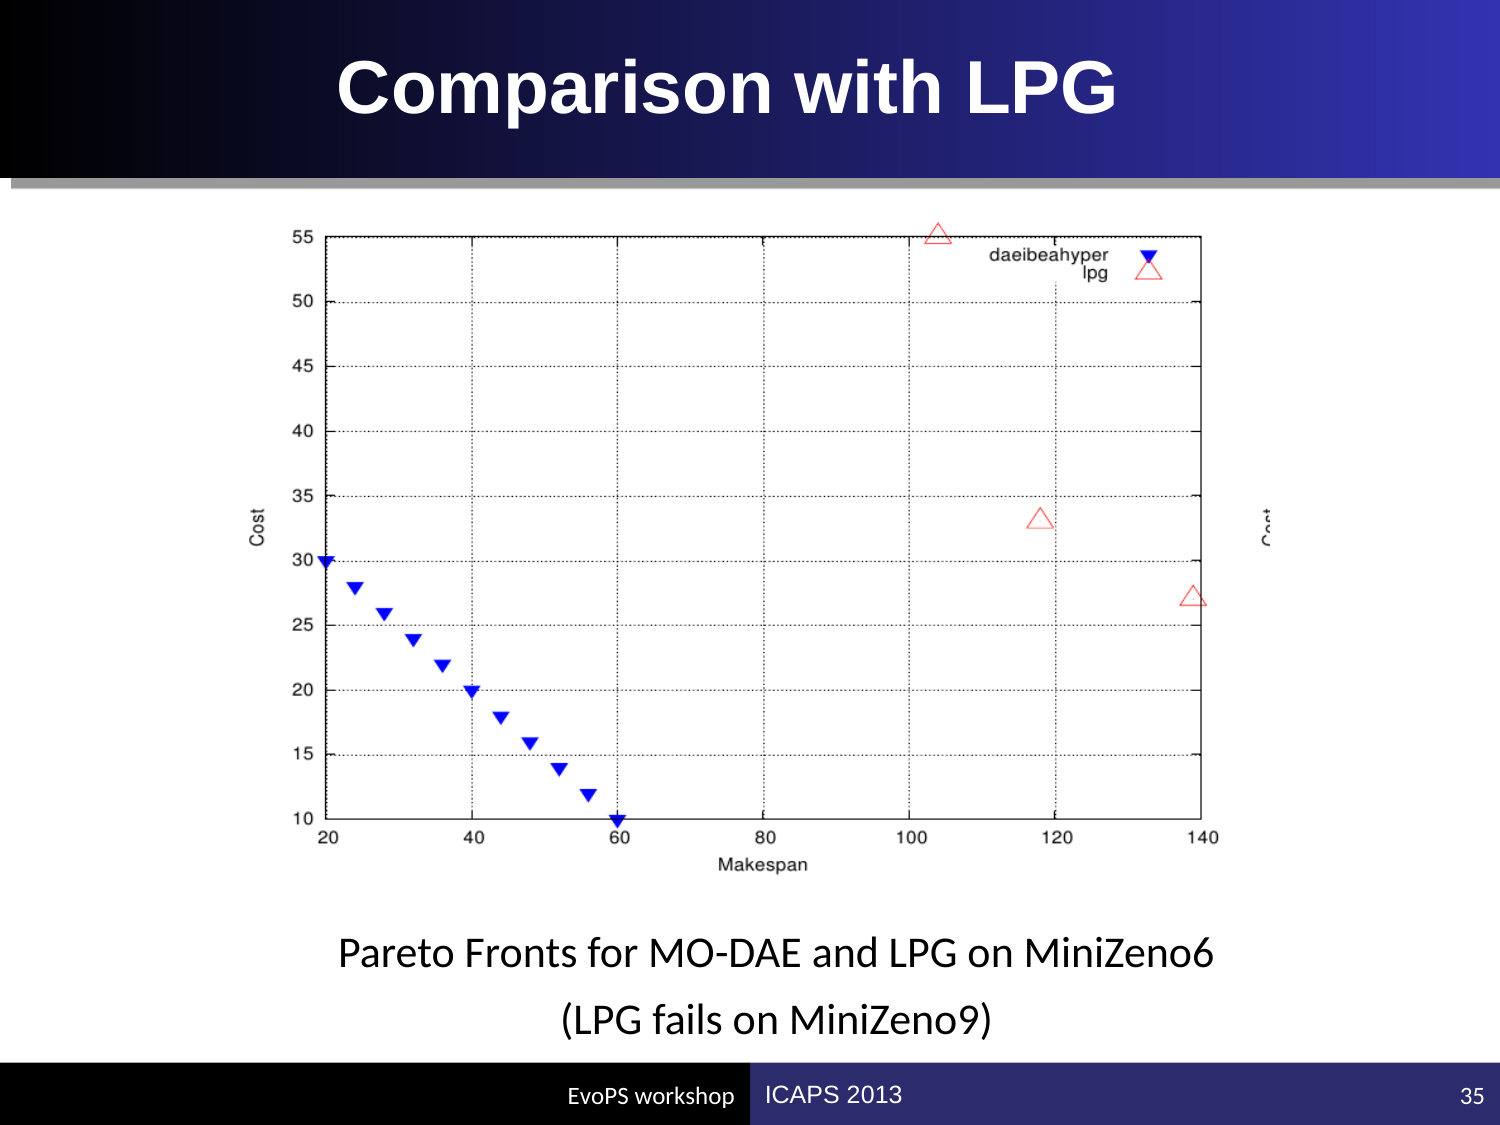

Comparison with LPG
# Pareto Fronts for MO-DAE and LPG on MiniZeno6
(LPG fails on MiniZeno9)
35